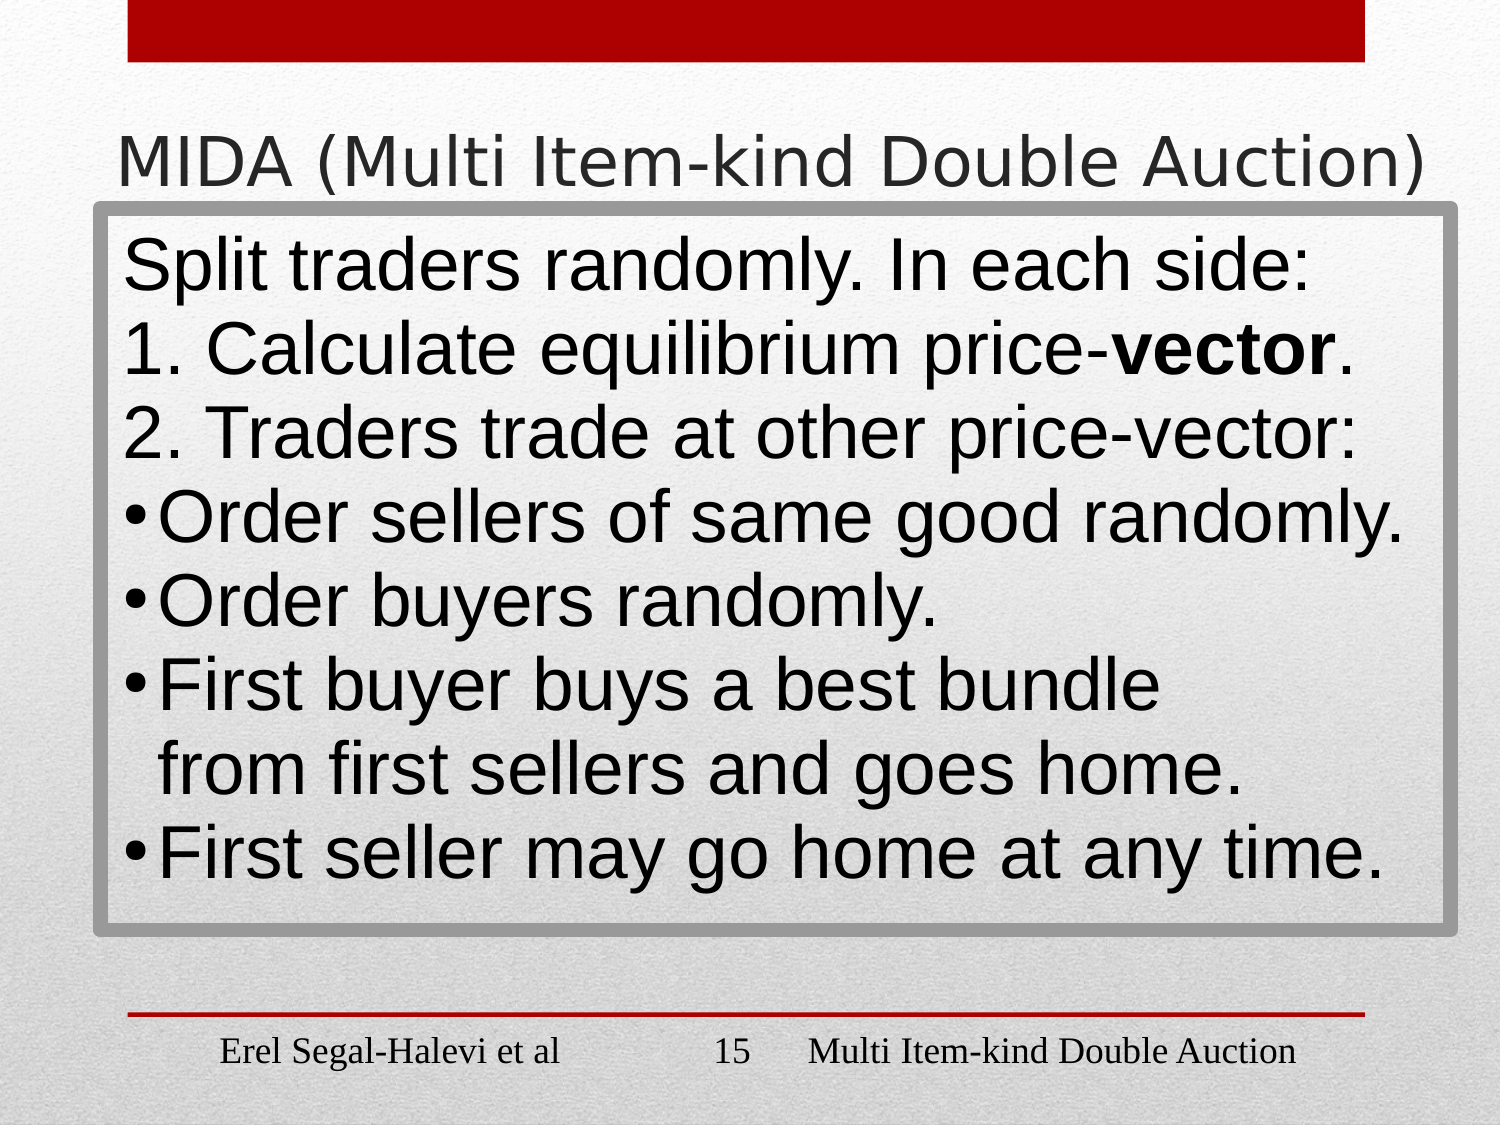

# MIDA (Multi Item-kind Double Auction)
Split traders randomly. In each side:
1. Calculate equilibrium price-vector.
2. Traders trade at other price-vector:
Order sellers of same good randomly.
Order buyers randomly.
First buyer buys a best bundle
from first sellers and goes home.
First seller may go home at any time.